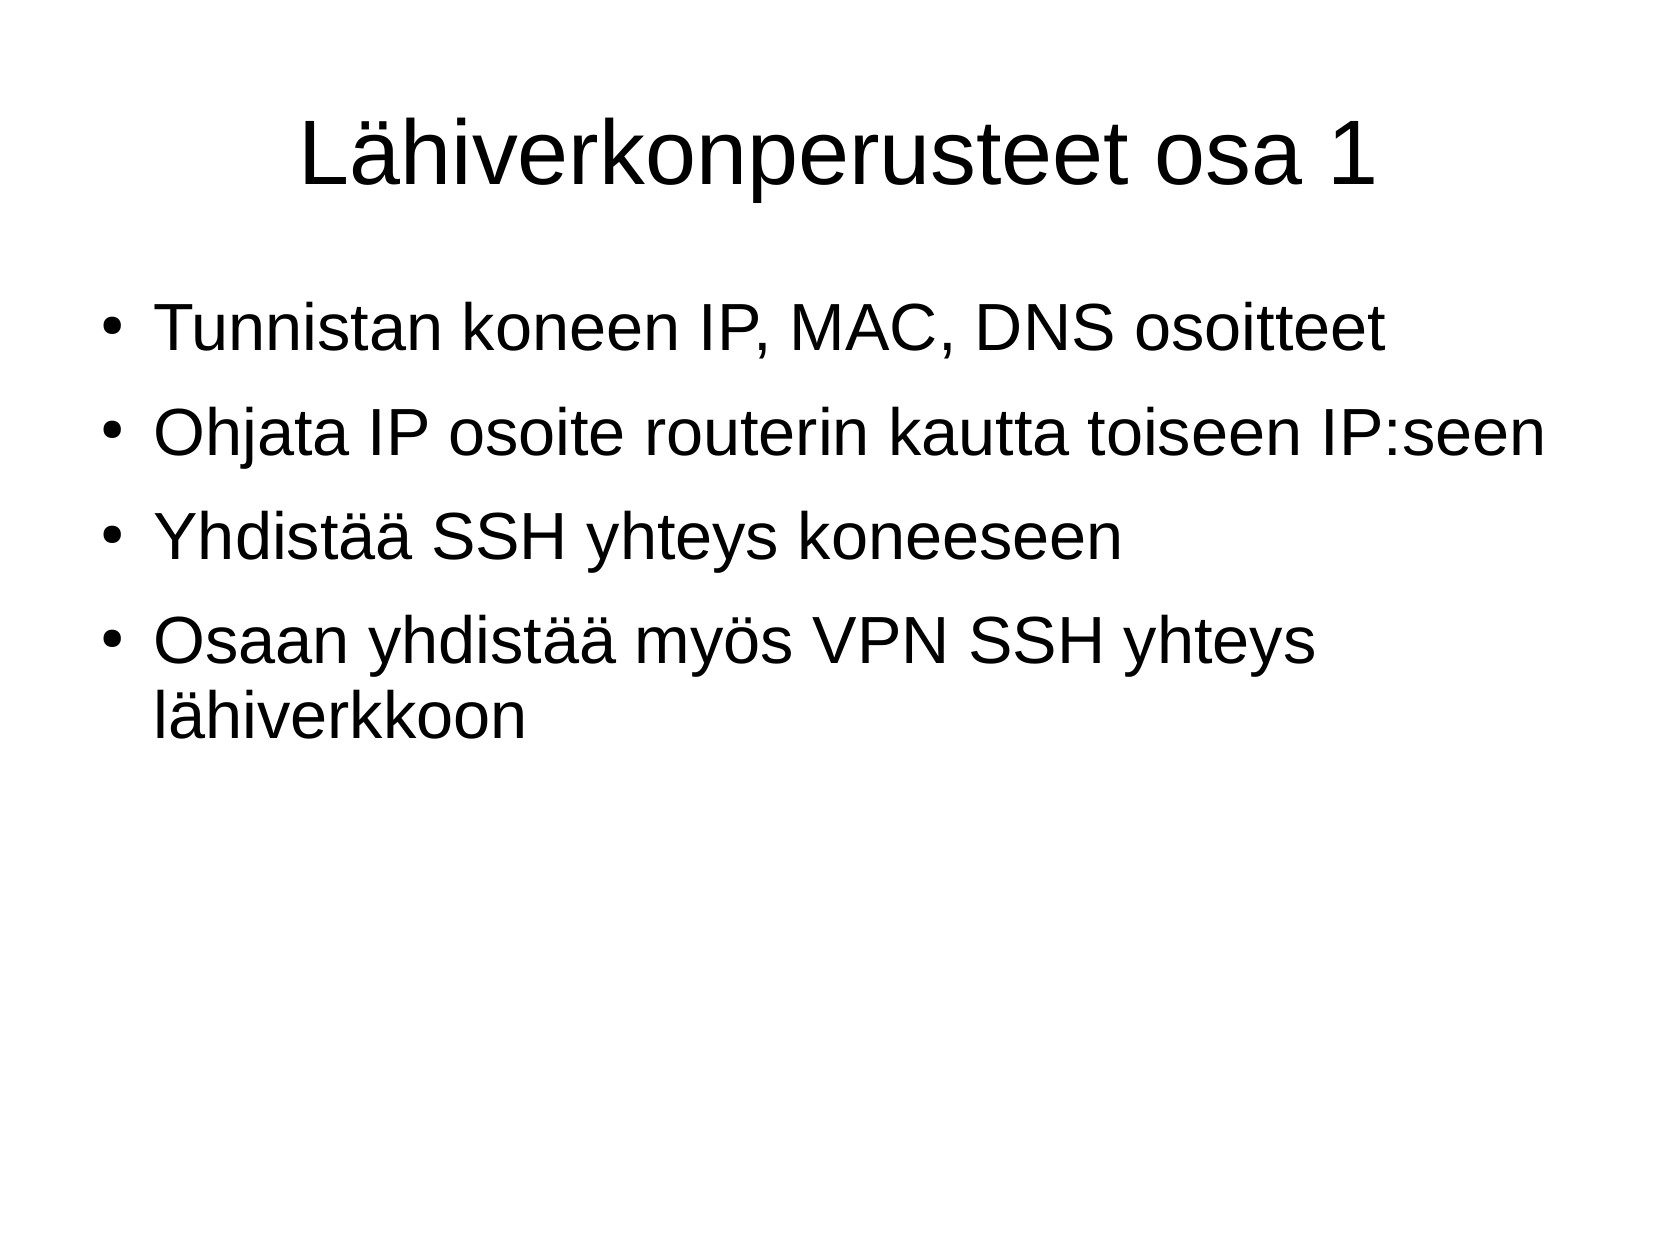

# Lähiverkonperusteet osa 1
Tunnistan koneen IP, MAC, DNS osoitteet
Ohjata IP osoite routerin kautta toiseen IP:seen
Yhdistää SSH yhteys koneeseen
Osaan yhdistää myös VPN SSH yhteys lähiverkkoon